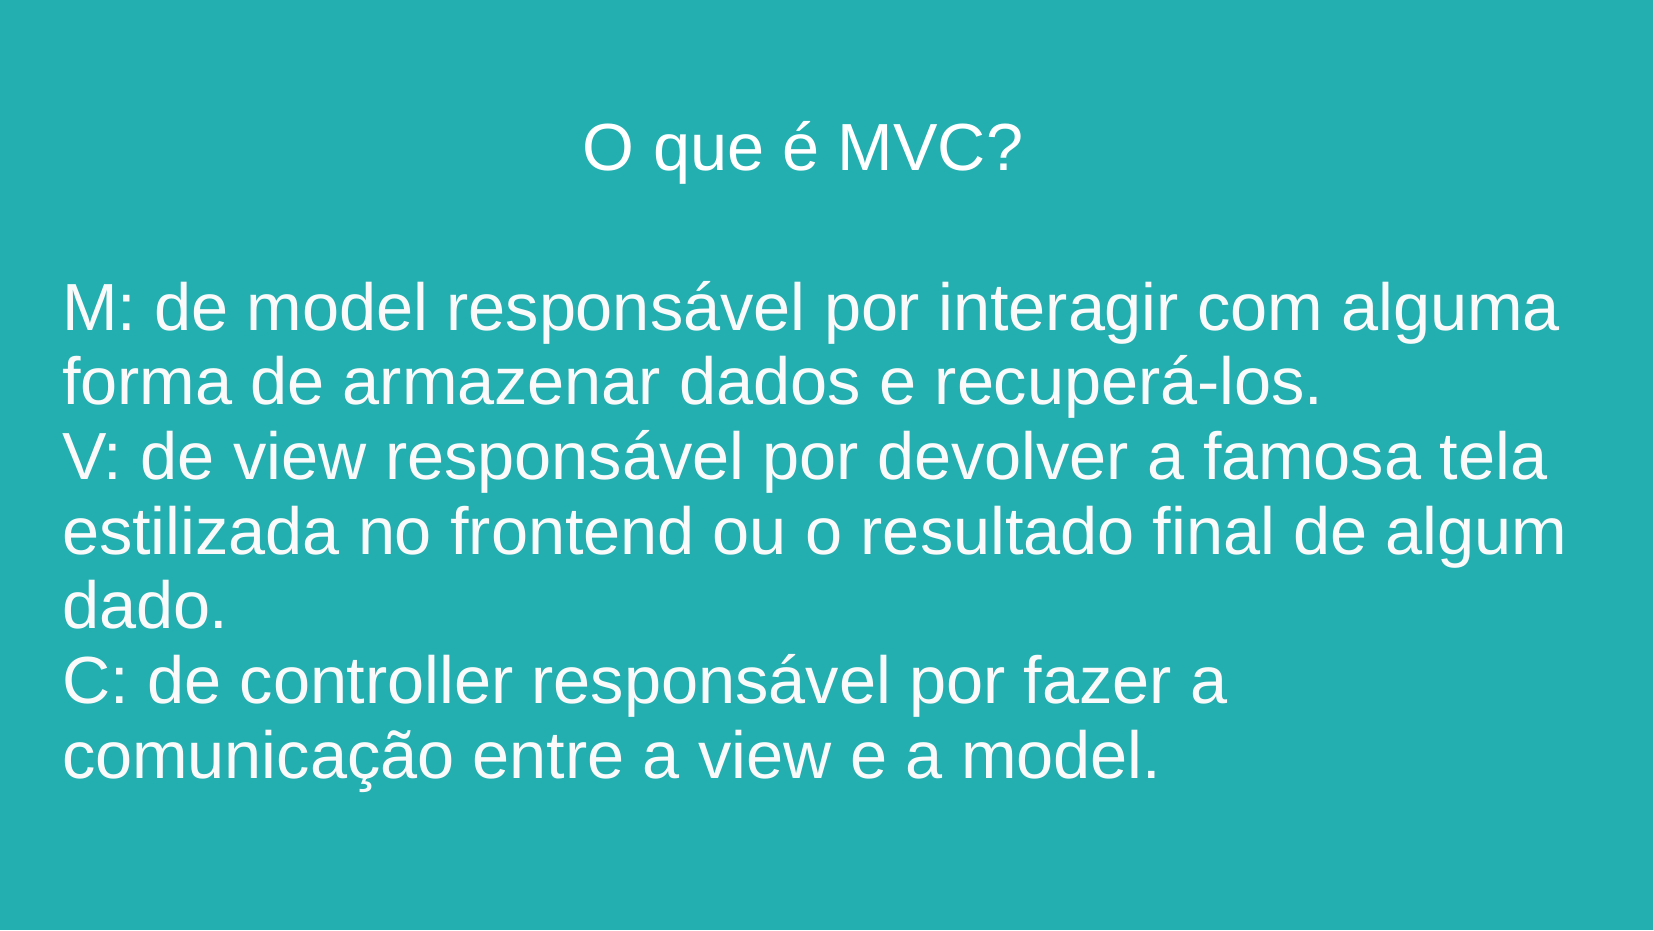

# O que é MVC?
M: de model responsável por interagir com alguma forma de armazenar dados e recuperá-los.
V: de view responsável por devolver a famosa tela estilizada no frontend ou o resultado final de algum dado.
C: de controller responsável por fazer a comunicação entre a view e a model.